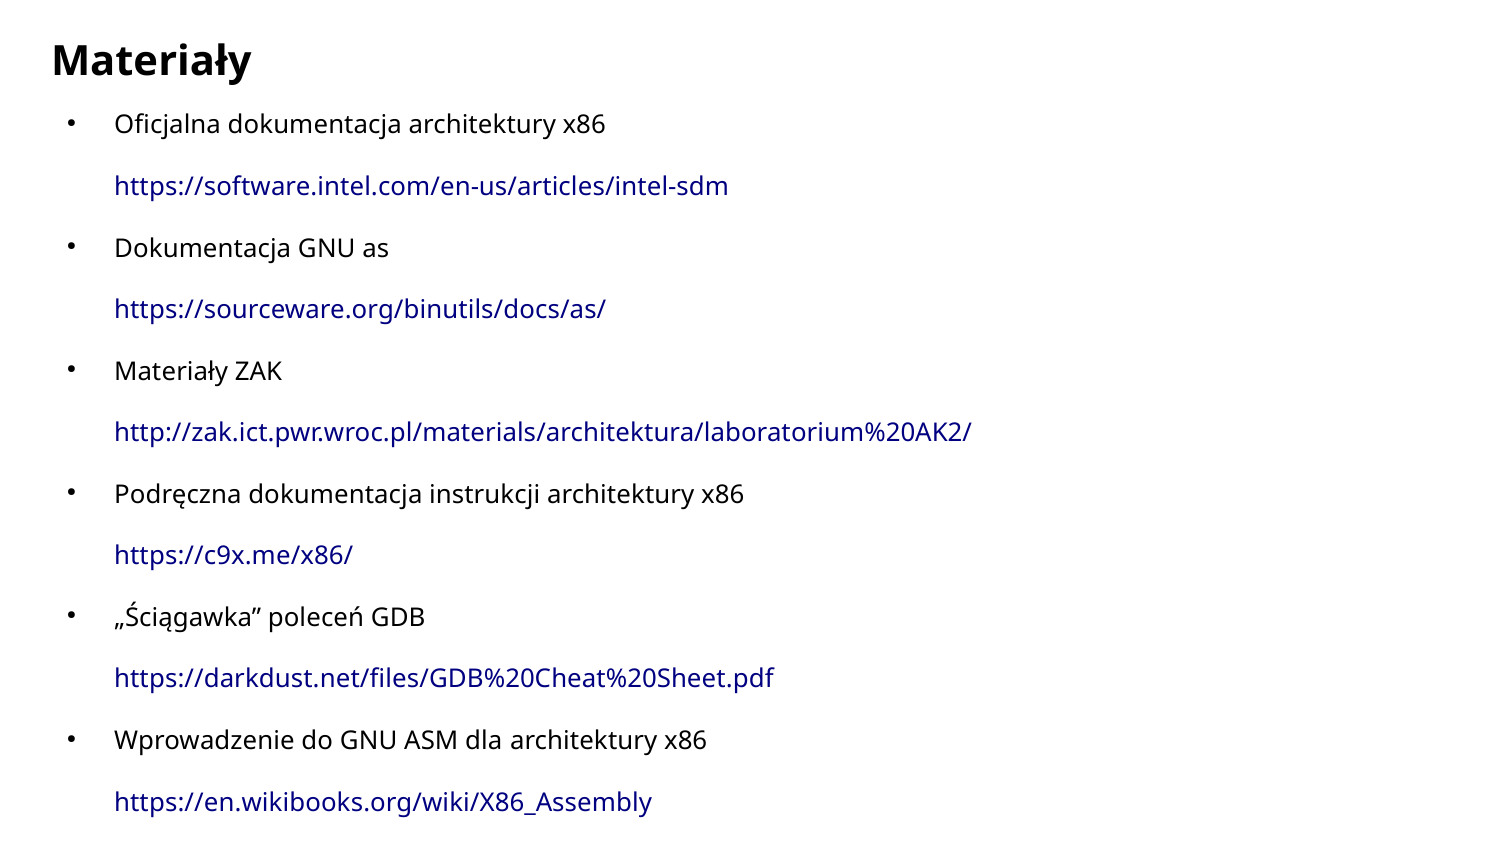

# Materiały
Oficjalna dokumentacja architektury x86
https://software.intel.com/en-us/articles/intel-sdm
Dokumentacja GNU as
https://sourceware.org/binutils/docs/as/
Materiały ZAK
http://zak.ict.pwr.wroc.pl/materials/architektura/laboratorium%20AK2/
Podręczna dokumentacja instrukcji architektury x86
https://c9x.me/x86/
„Ściągawka” poleceń GDB
https://darkdust.net/files/GDB%20Cheat%20Sheet.pdf
Wprowadzenie do GNU ASM dla architektury x86
https://en.wikibooks.org/wiki/X86_Assembly